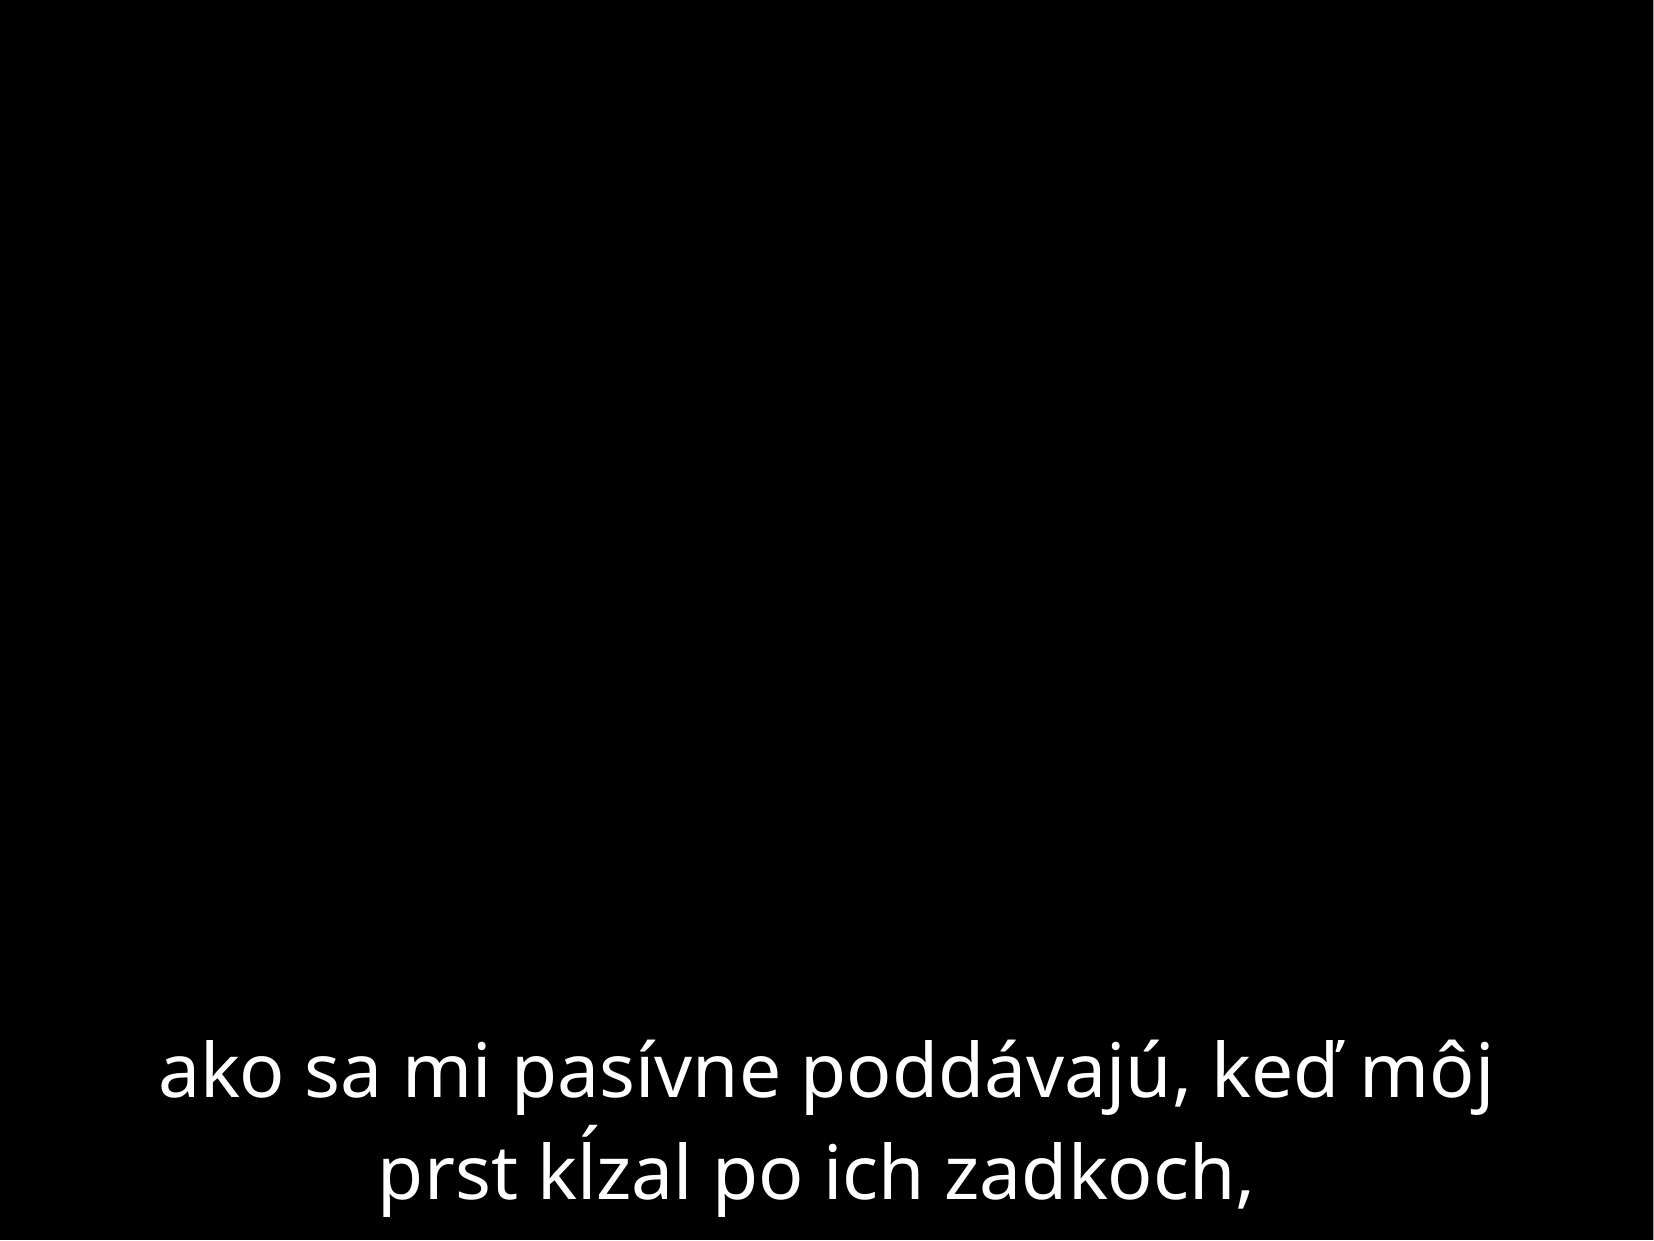

# ako sa mi pasívne poddávajú, keď môj prst kĺzal po ich zadkoch,